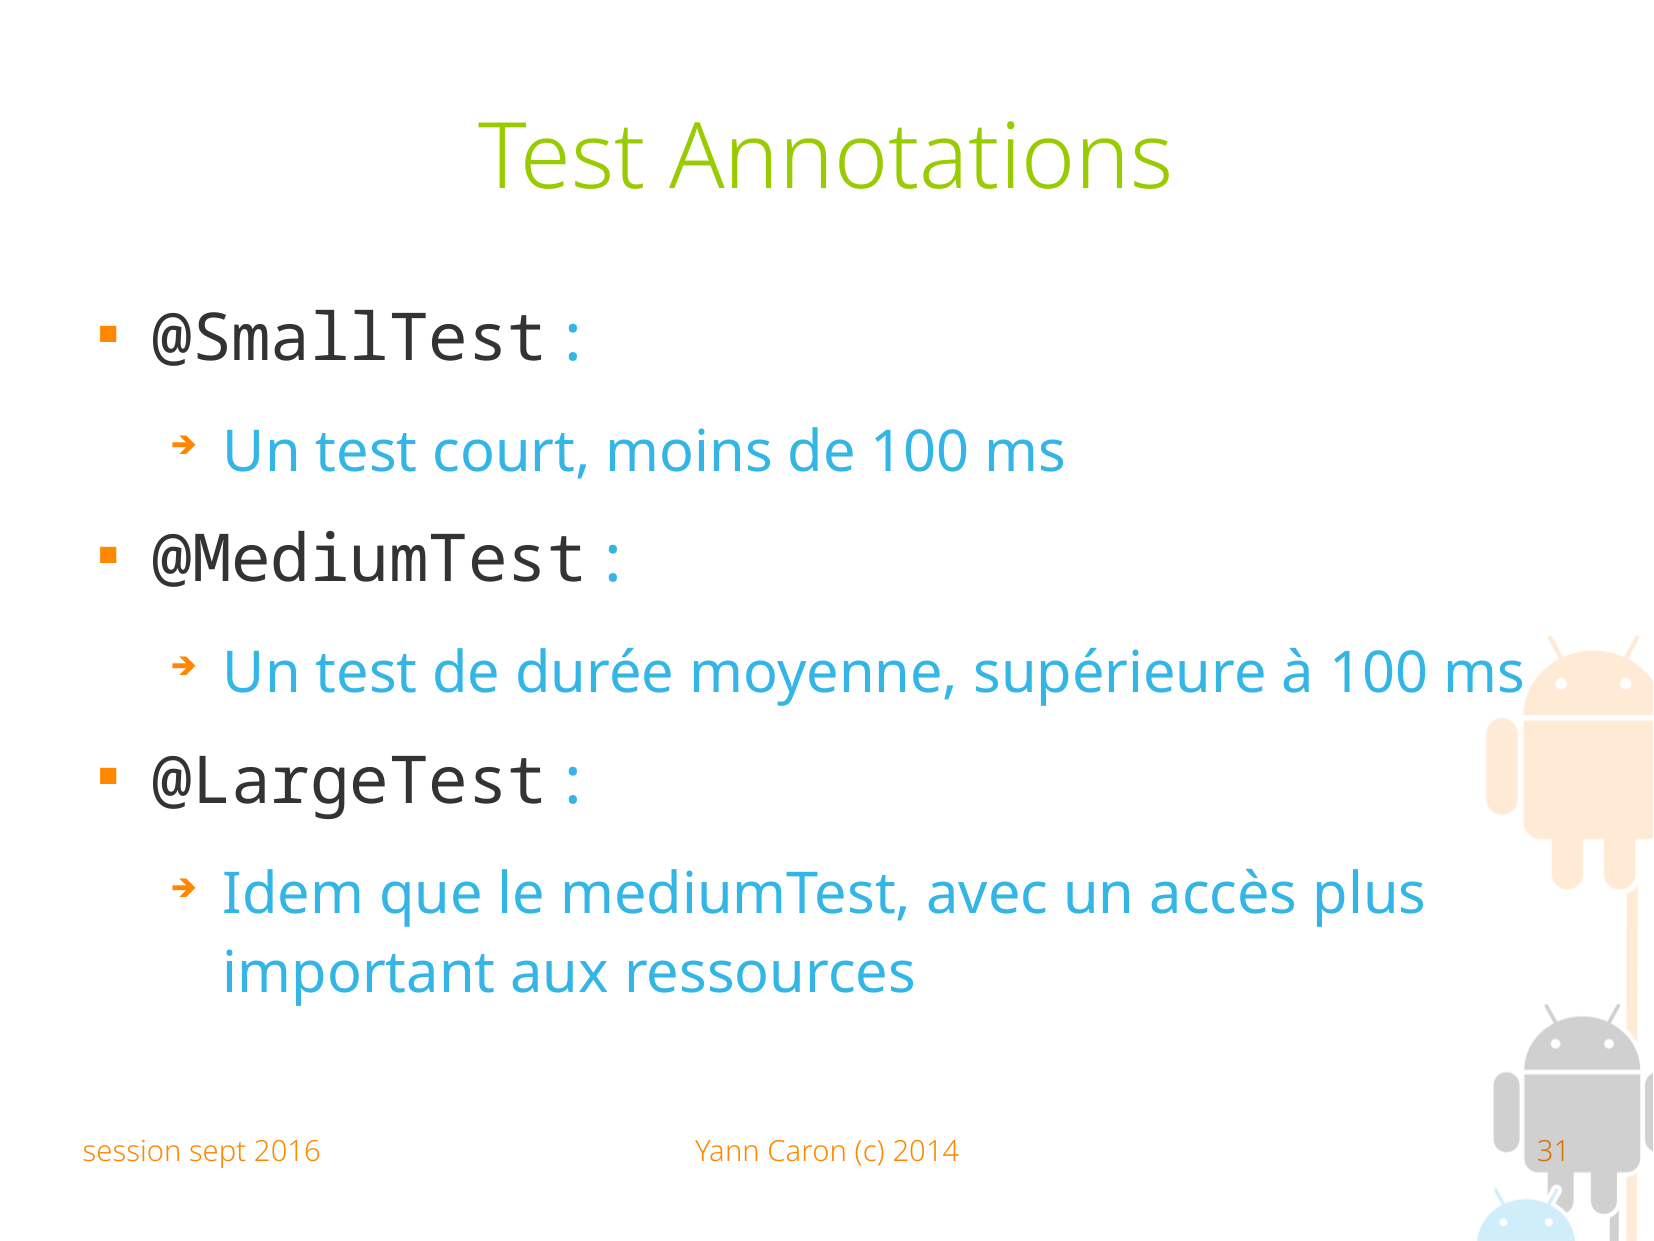

# Test Annotations
@SmallTest :
Un test court, moins de 100 ms
@MediumTest :
Un test de durée moyenne, supérieure à 100 ms
@LargeTest :
Idem que le mediumTest, avec un accès plus important aux ressources
session sept 2016
Yann Caron (c) 2014
31